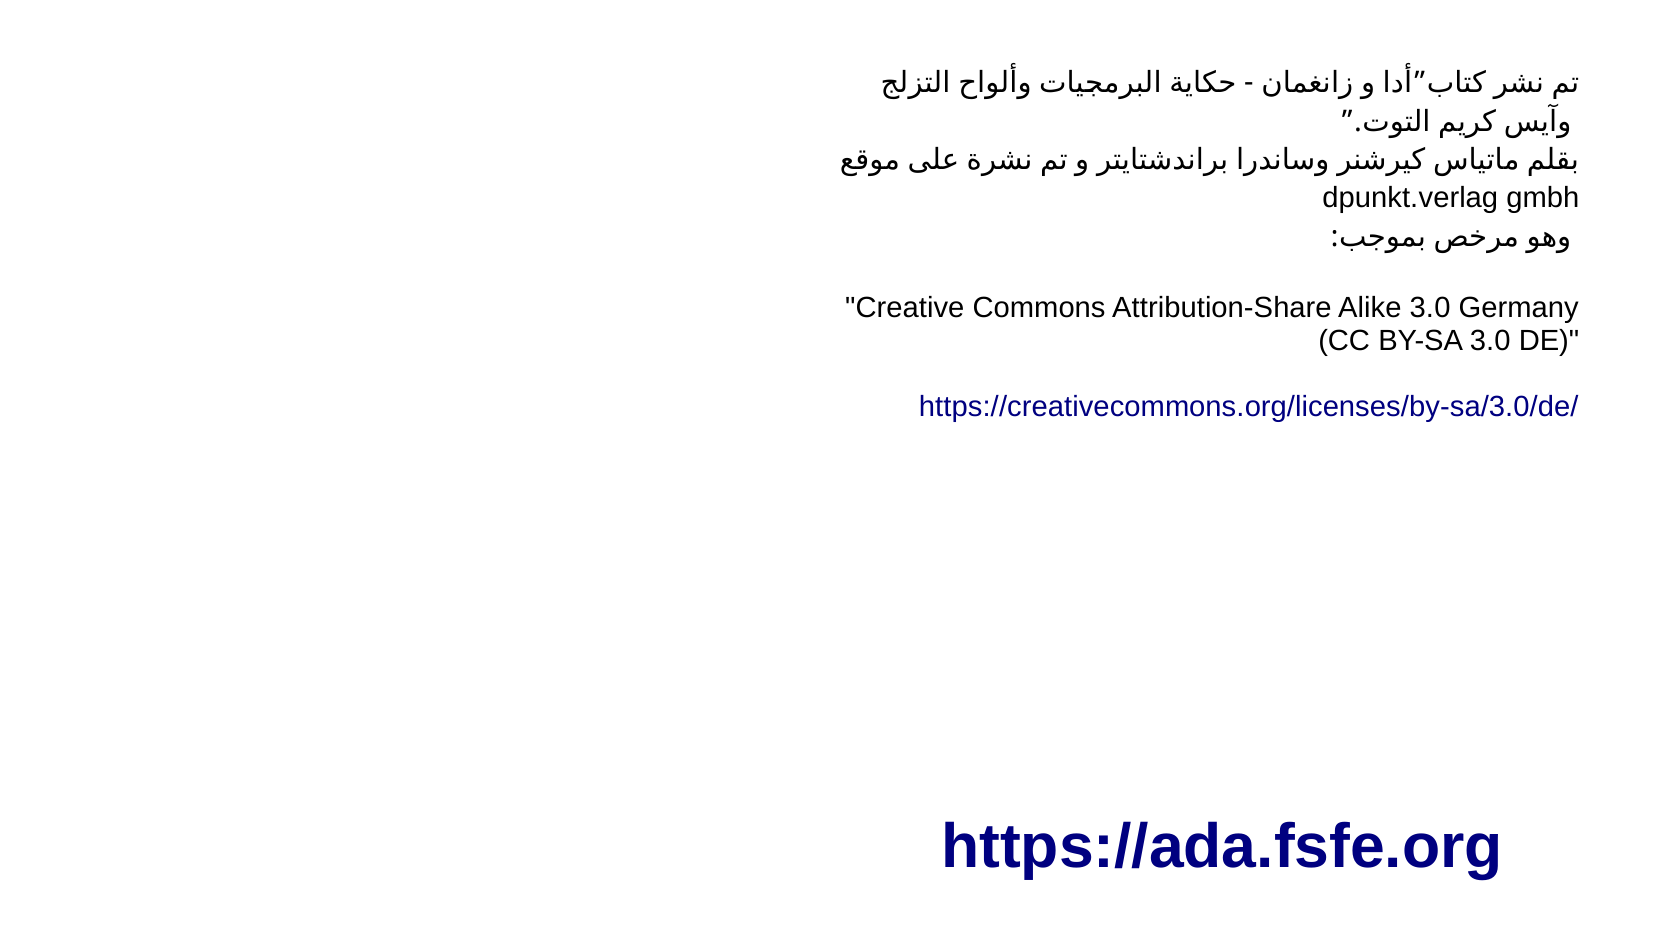

‫تم نشر كتاب”أدا و زانغمان - حكاية البرمجيات وألواح التزلج وآيس كريم التوت.” ‬
‫بقلم ماتياس كيرشنر وساندرا براندشتايتر و تم نشرة على موقع ‪dpunkt.verlag gmbh‬‬
‫وهو مرخص بموجب:‬
 "Creative Commons Attribution-Share Alike 3.0 Germany (CC BY-SA 3.0 DE)"
https://creativecommons.org/licenses/by-sa/3.0/de/
https://ada.fsfe.org